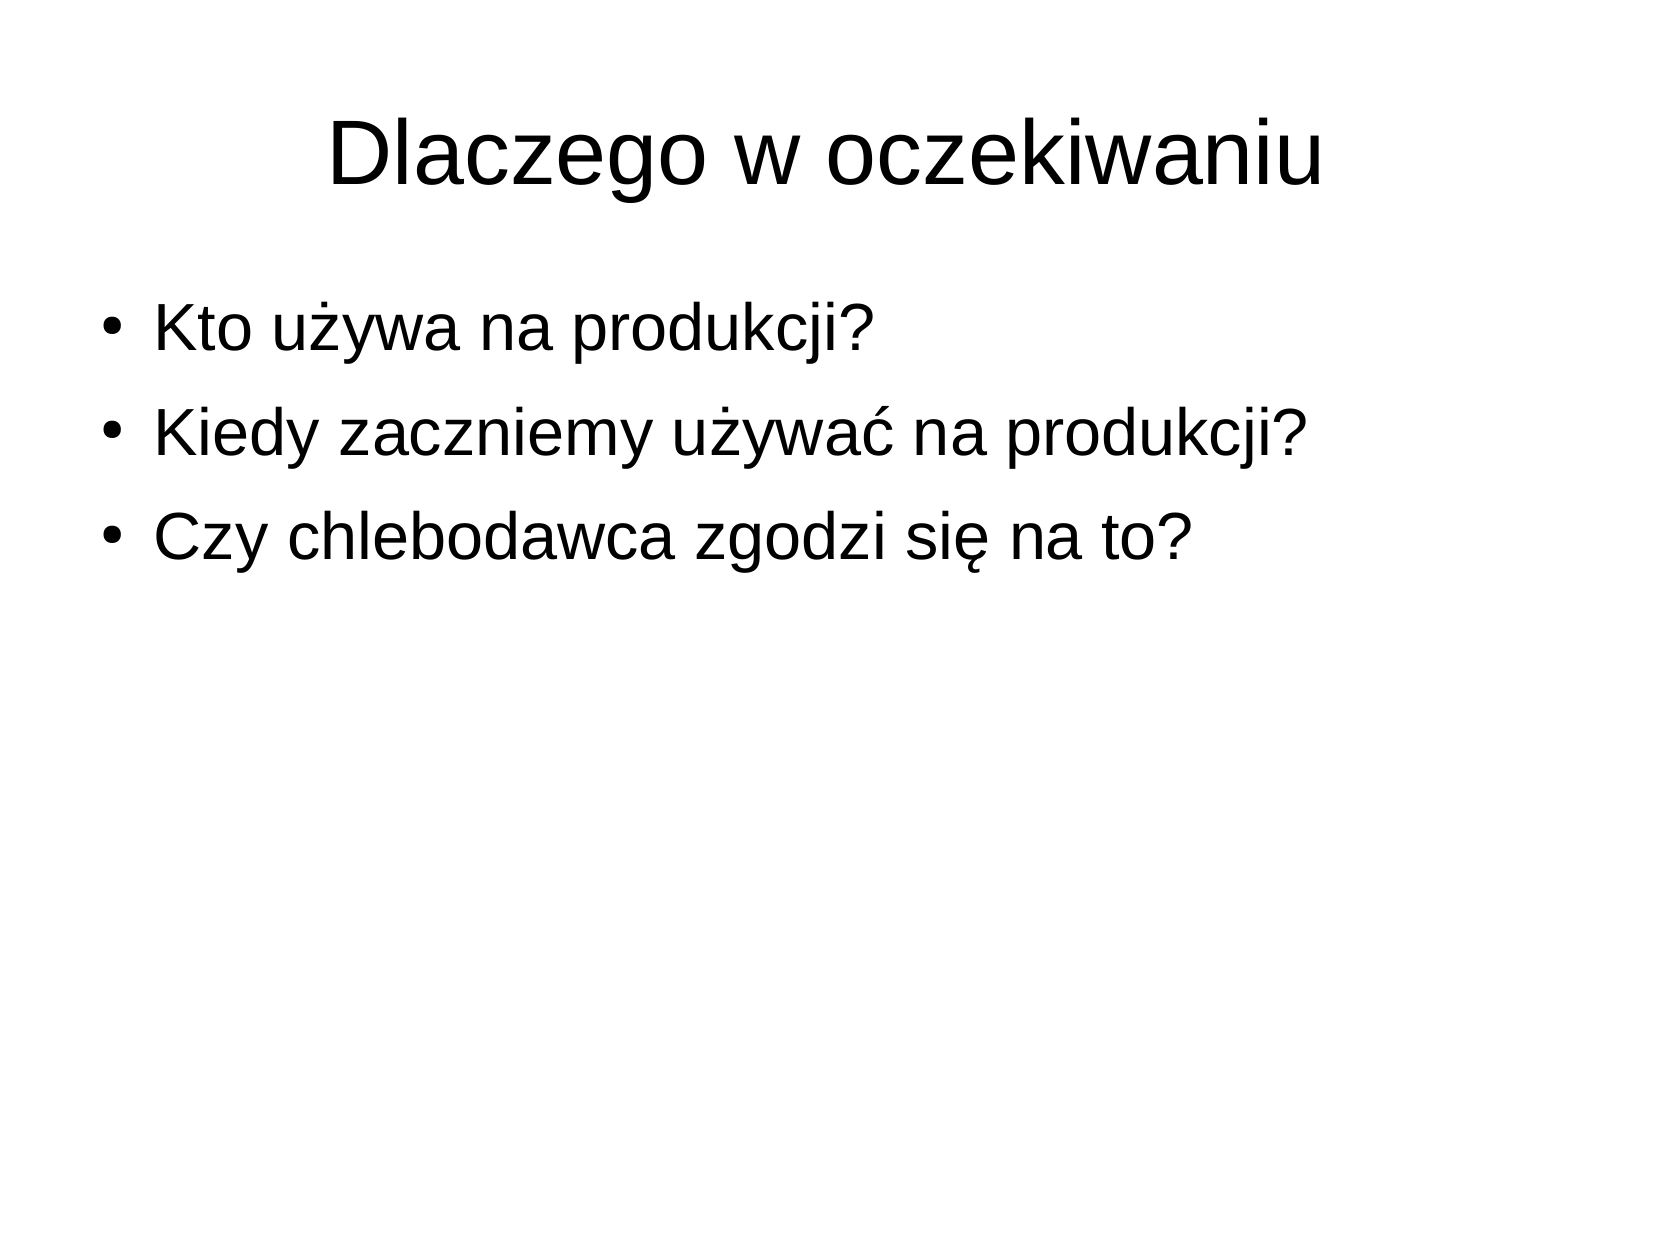

# Dlaczego w oczekiwaniu
Kto używa na produkcji?
Kiedy zaczniemy używać na produkcji?
Czy chlebodawca zgodzi się na to?